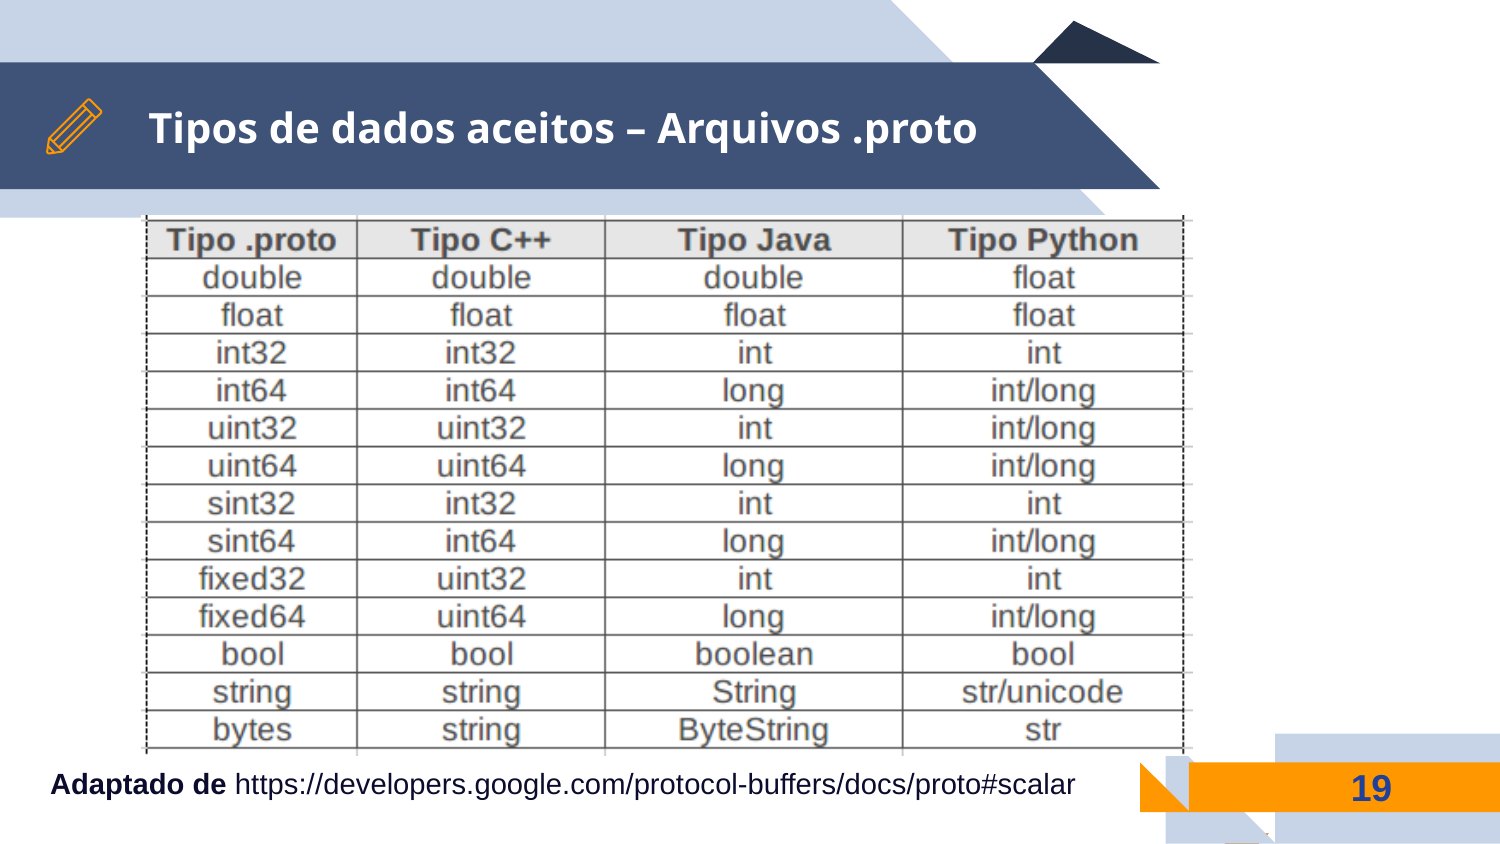

Tipos de dados aceitos – Arquivos .proto
Adaptado de https://developers.google.com/protocol-buffers/docs/proto#scalar
19